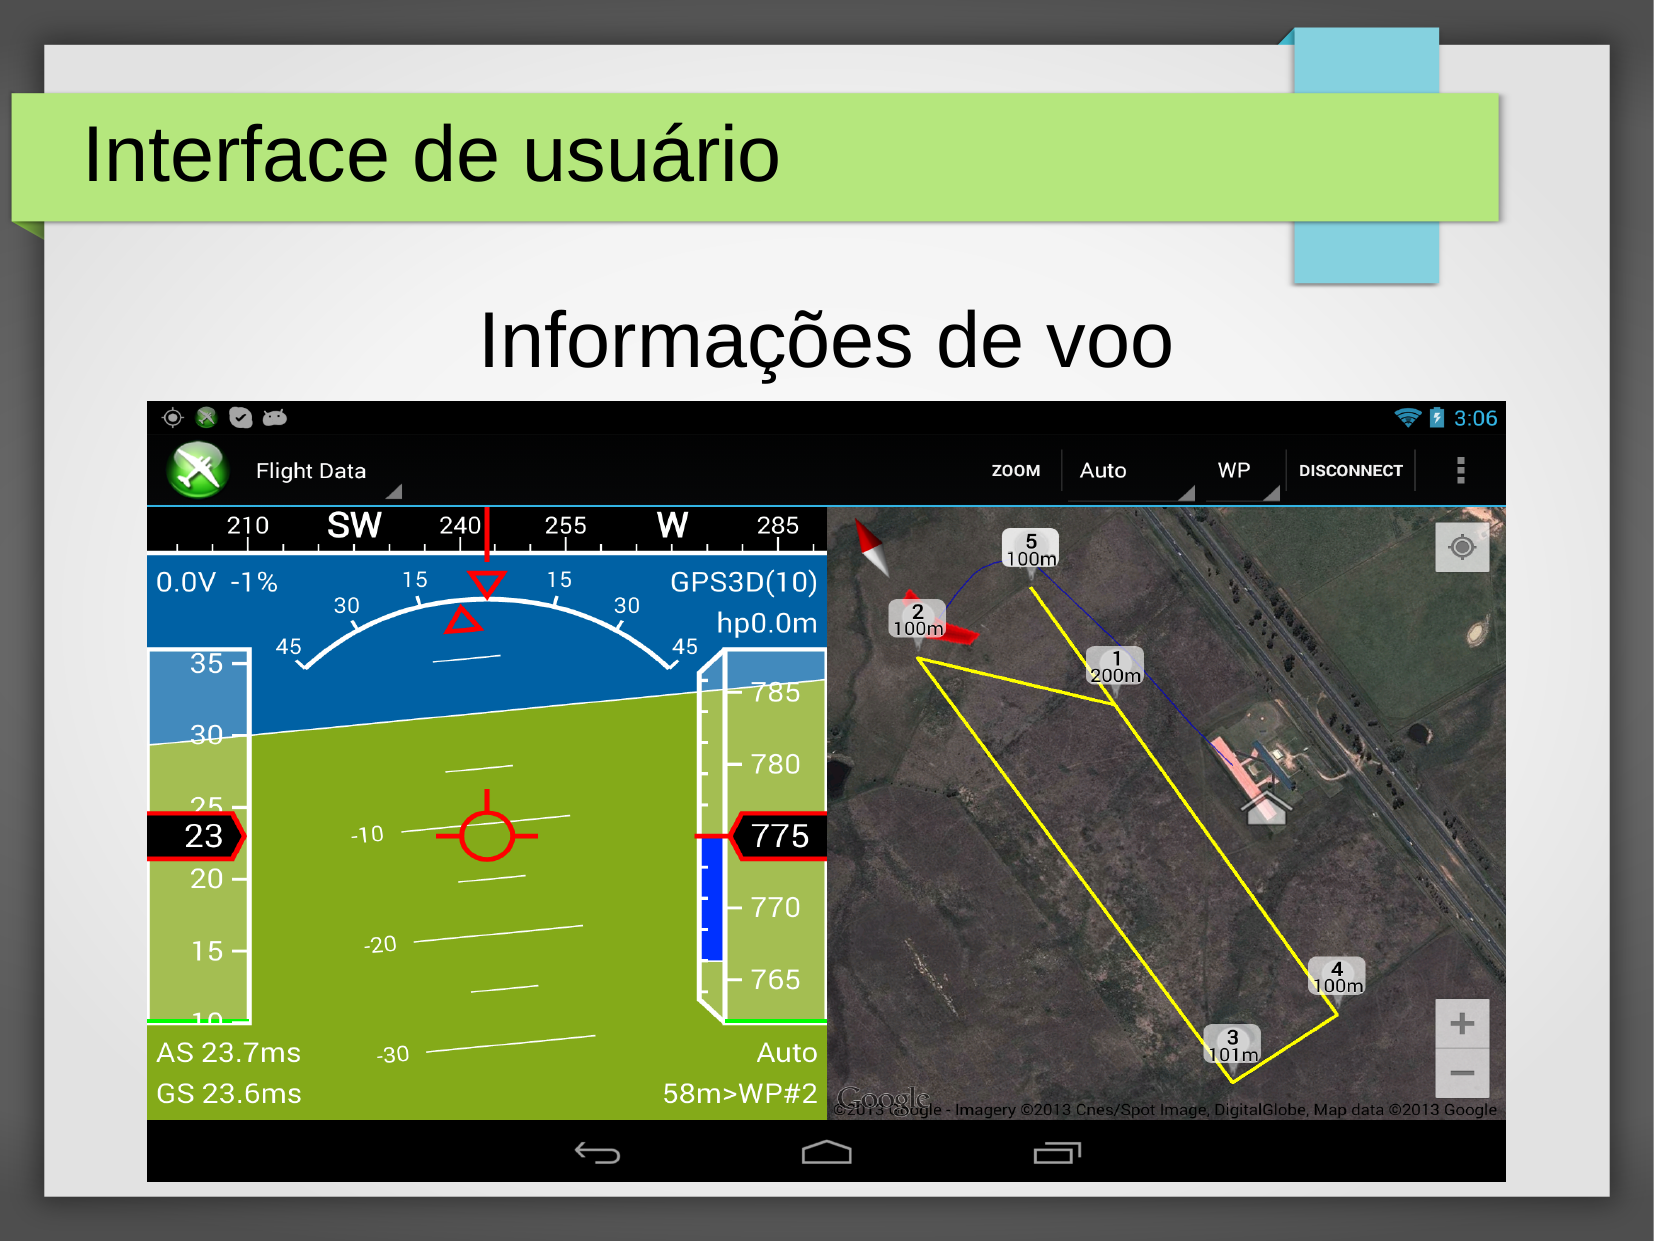

# Interface de usuário
Informações de voo